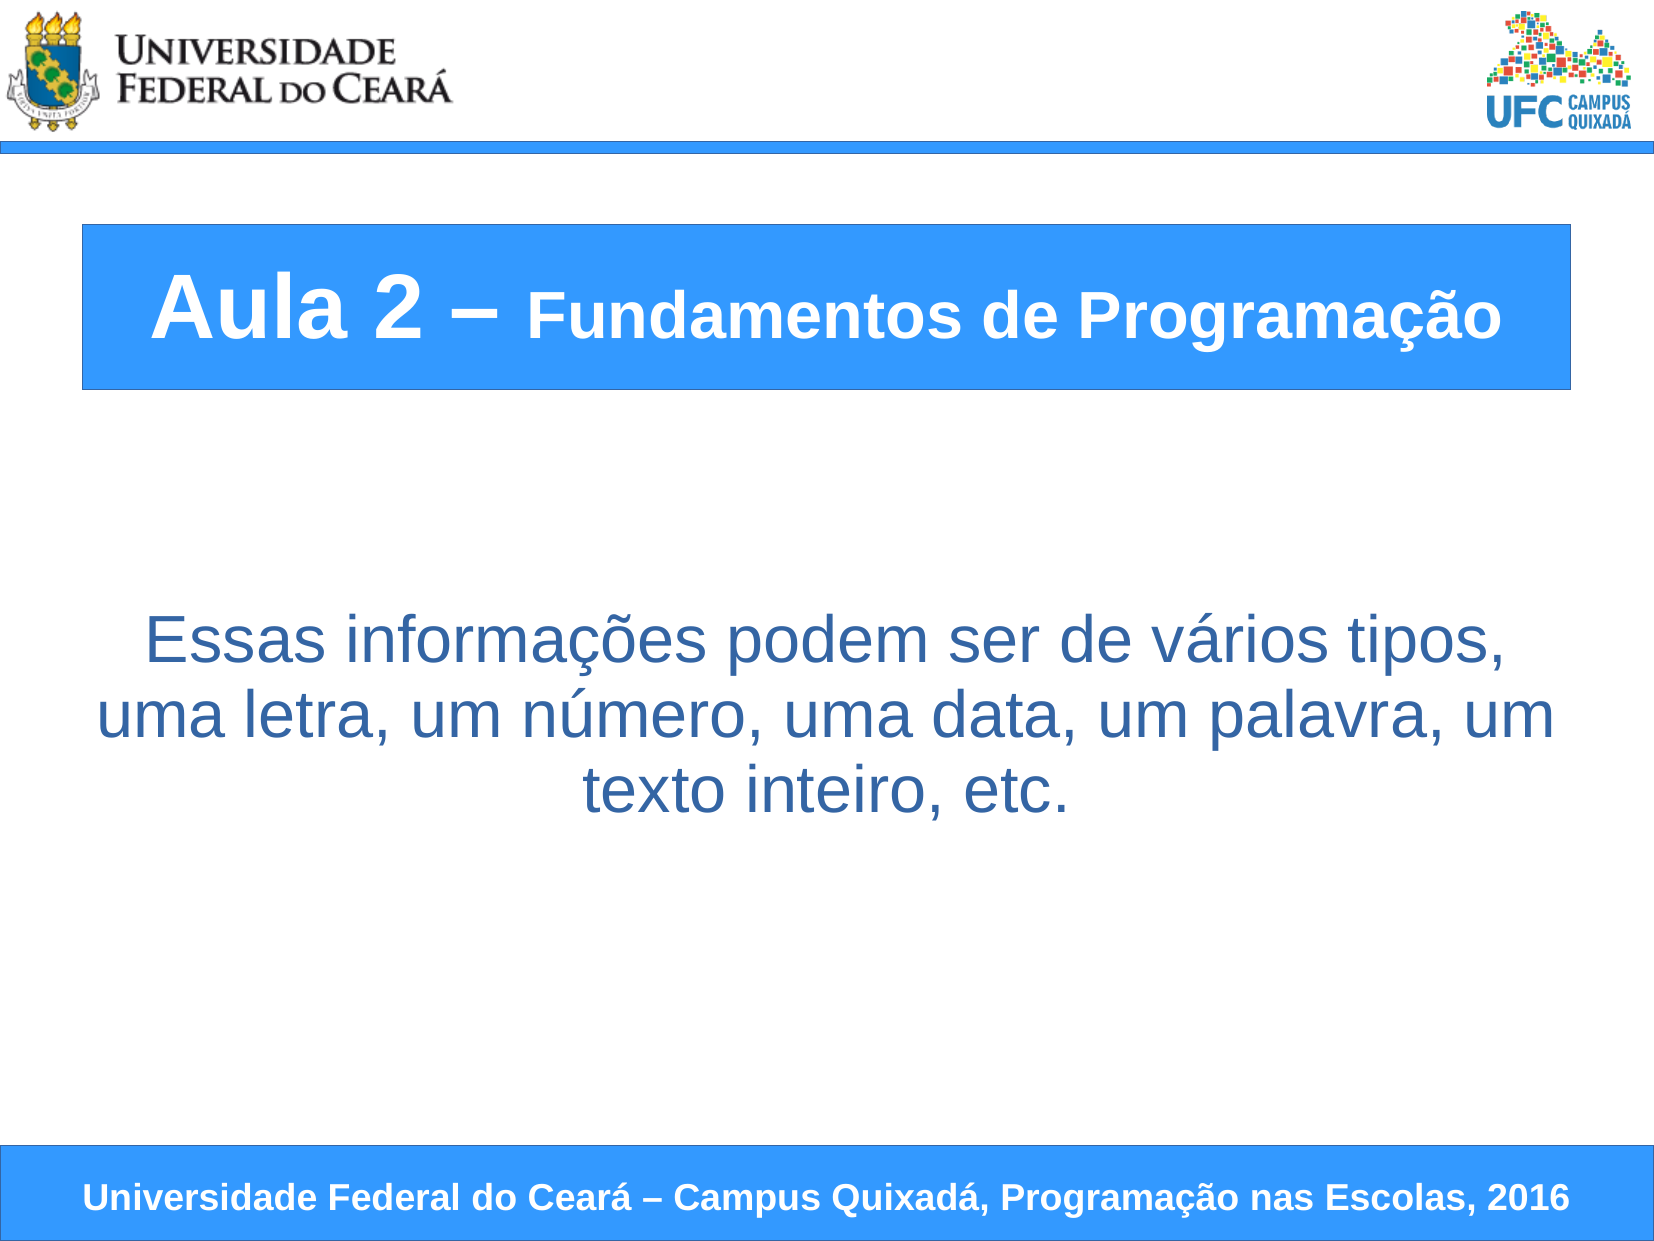

Aula 2 – Fundamentos de Programação
# Essas informações podem ser de vários tipos, uma letra, um número, uma data, um palavra, um texto inteiro, etc.
Universidade Federal do Ceará – Campus Quixadá, Programação nas Escolas, 2016